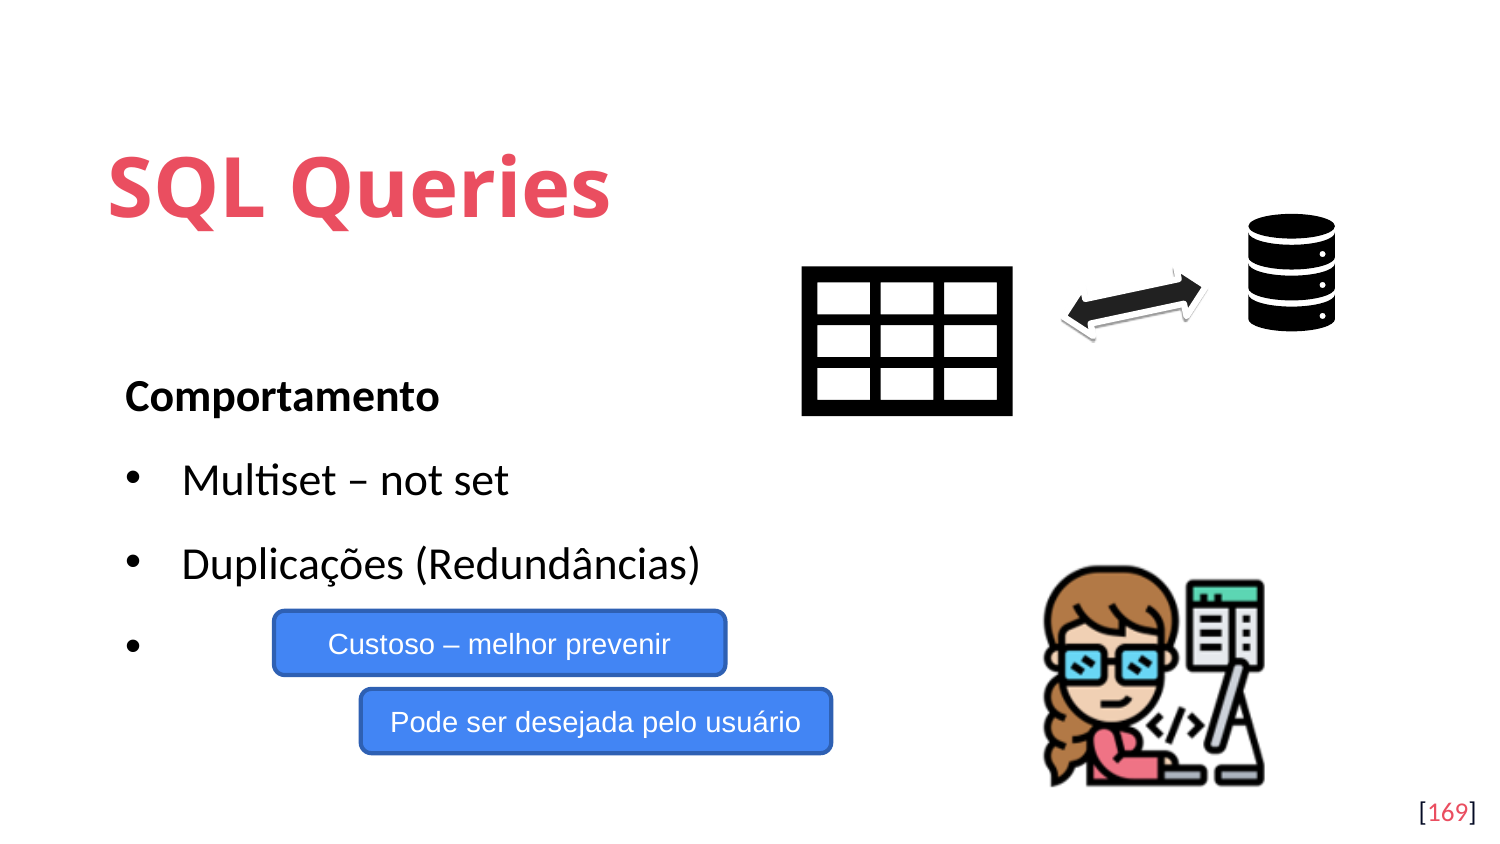

SQL Queries
Comportamento
Multiset – not set
Duplicações (Redundâncias)
Custoso – melhor prevenir
Pode ser desejada pelo usuário